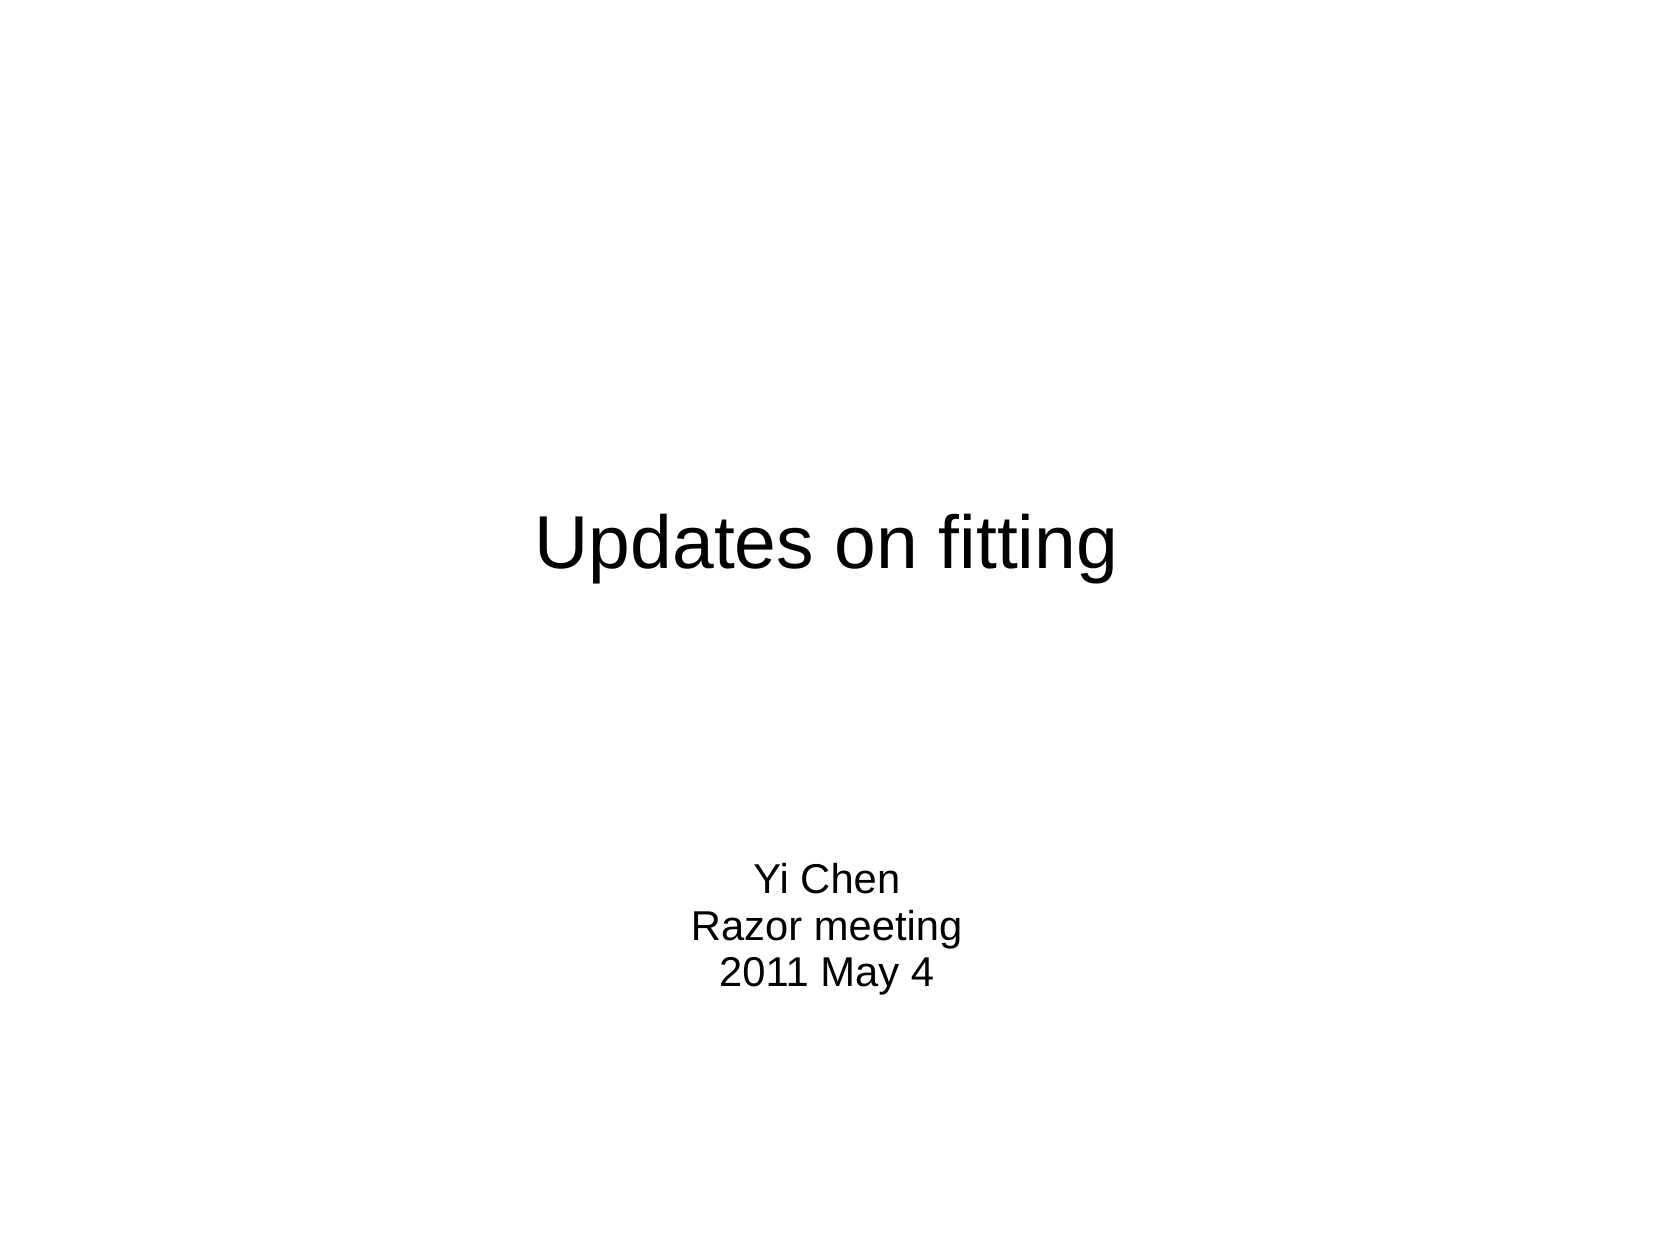

# Updates on fitting
Yi Chen
Razor meeting
2011 May 4